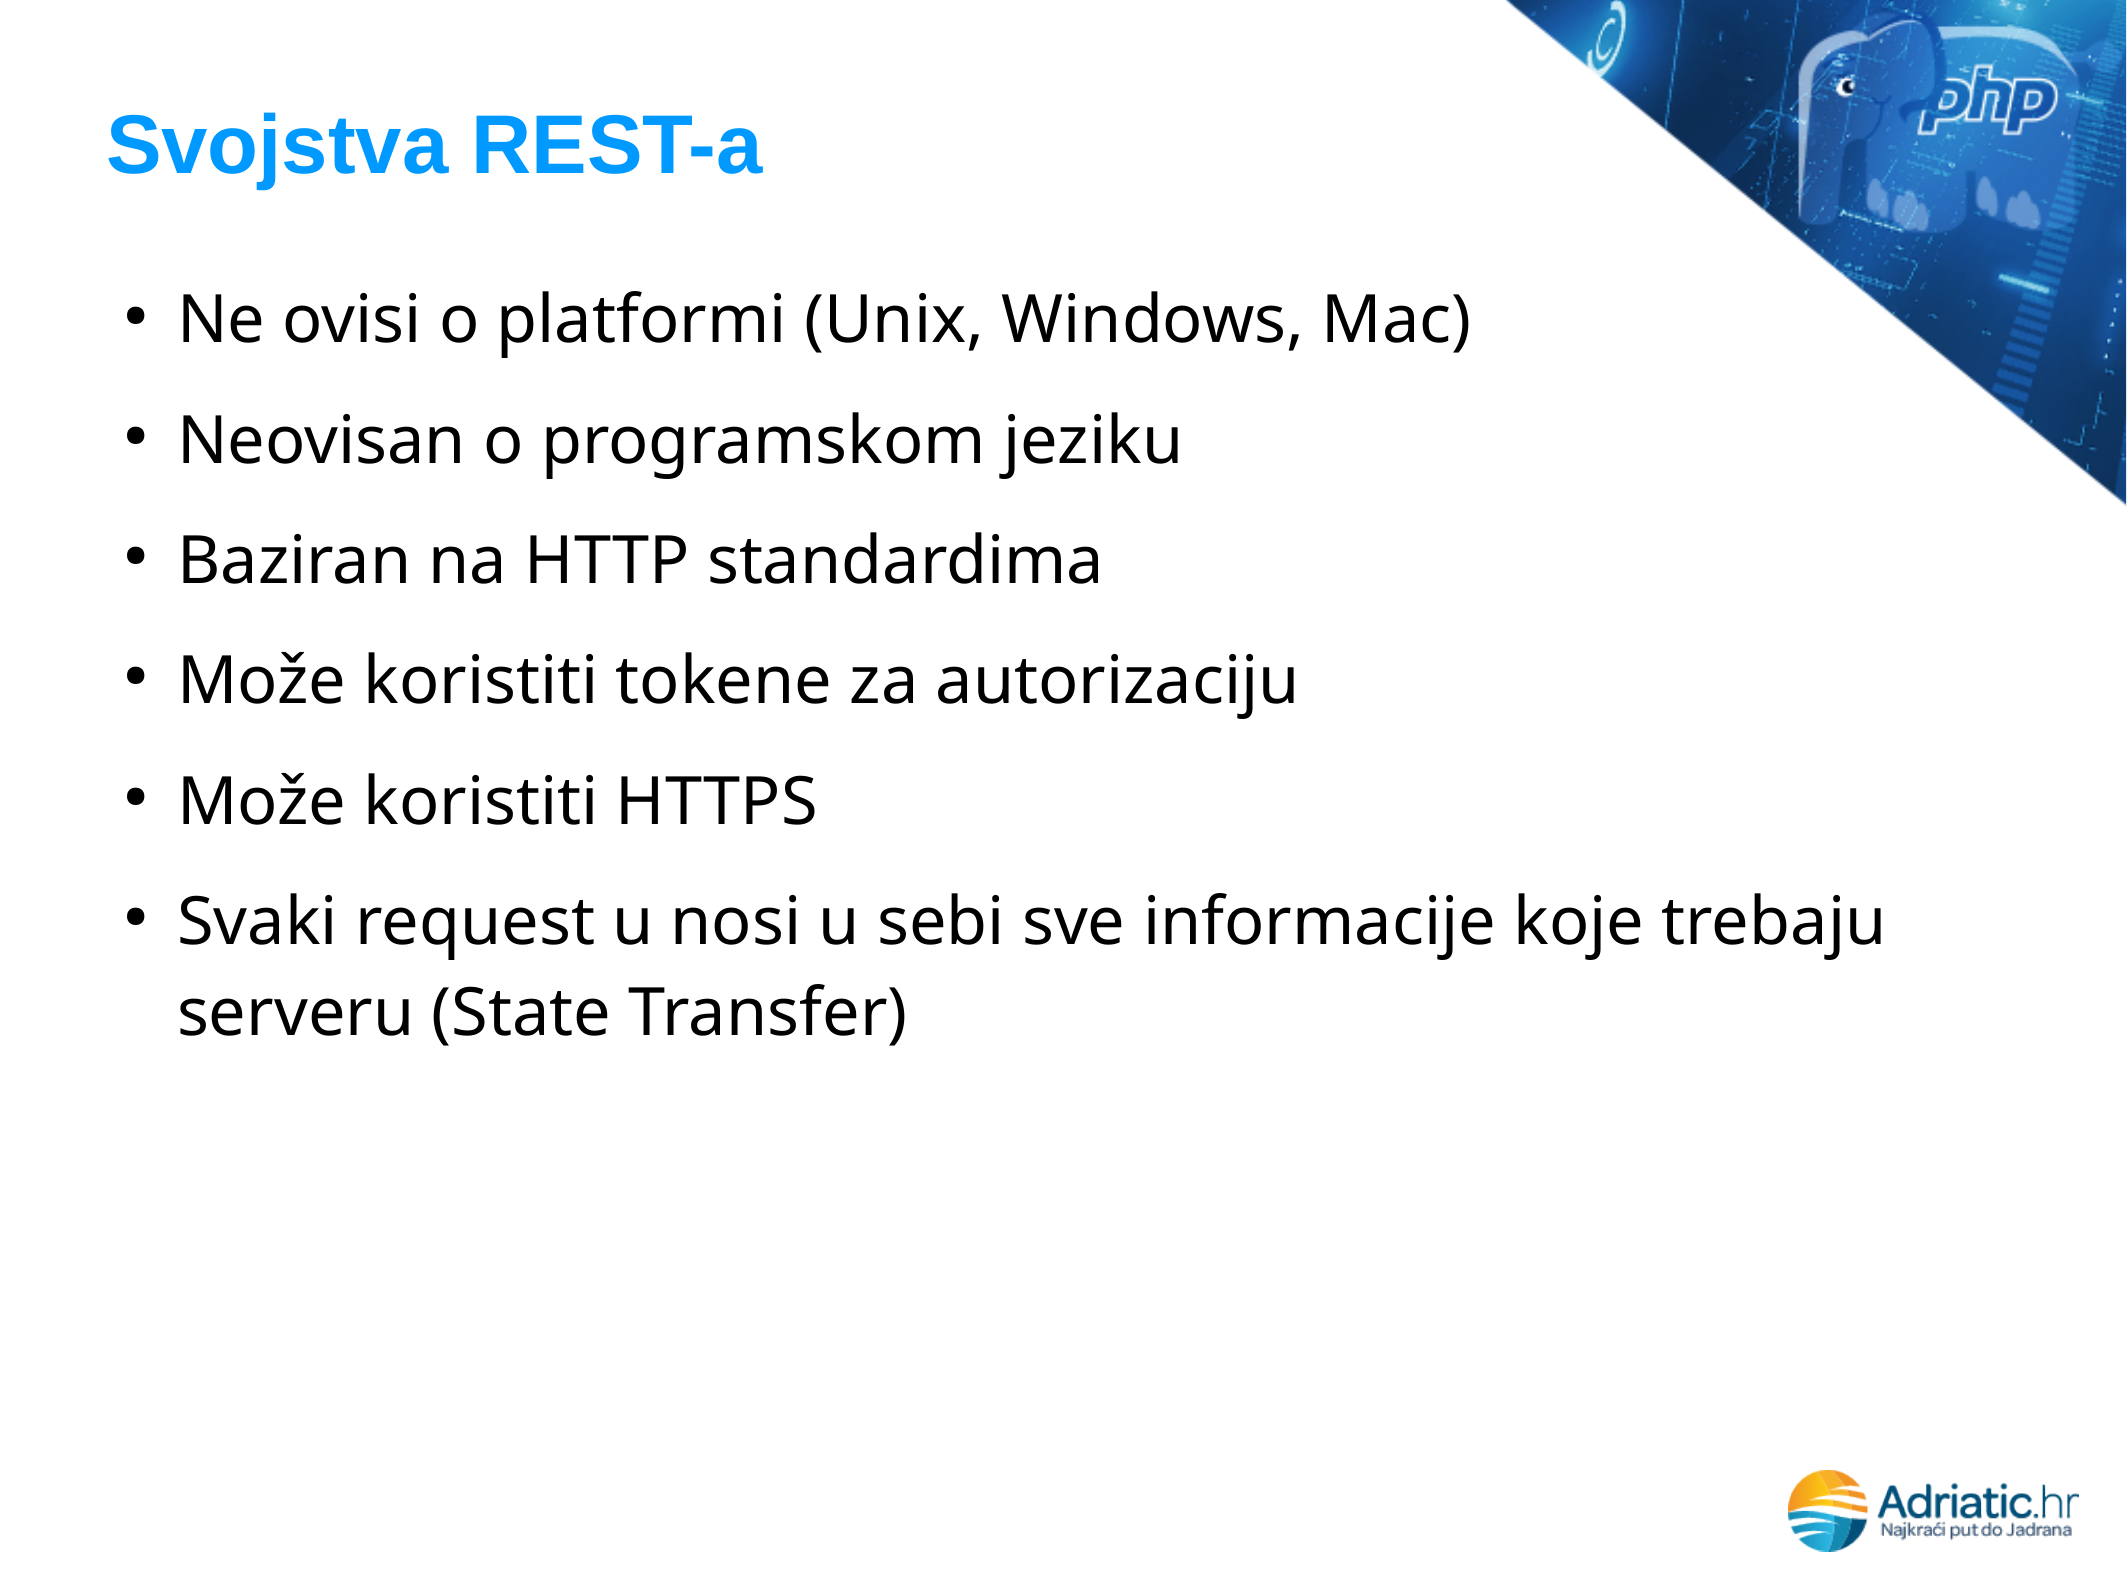

# Svojstva REST-a
Ne ovisi o platformi (Unix, Windows, Mac)
Neovisan o programskom jeziku
Baziran na HTTP standardima
Može koristiti tokene za autorizaciju
Može koristiti HTTPS
Svaki request u nosi u sebi sve informacije koje trebaju serveru (State Transfer)